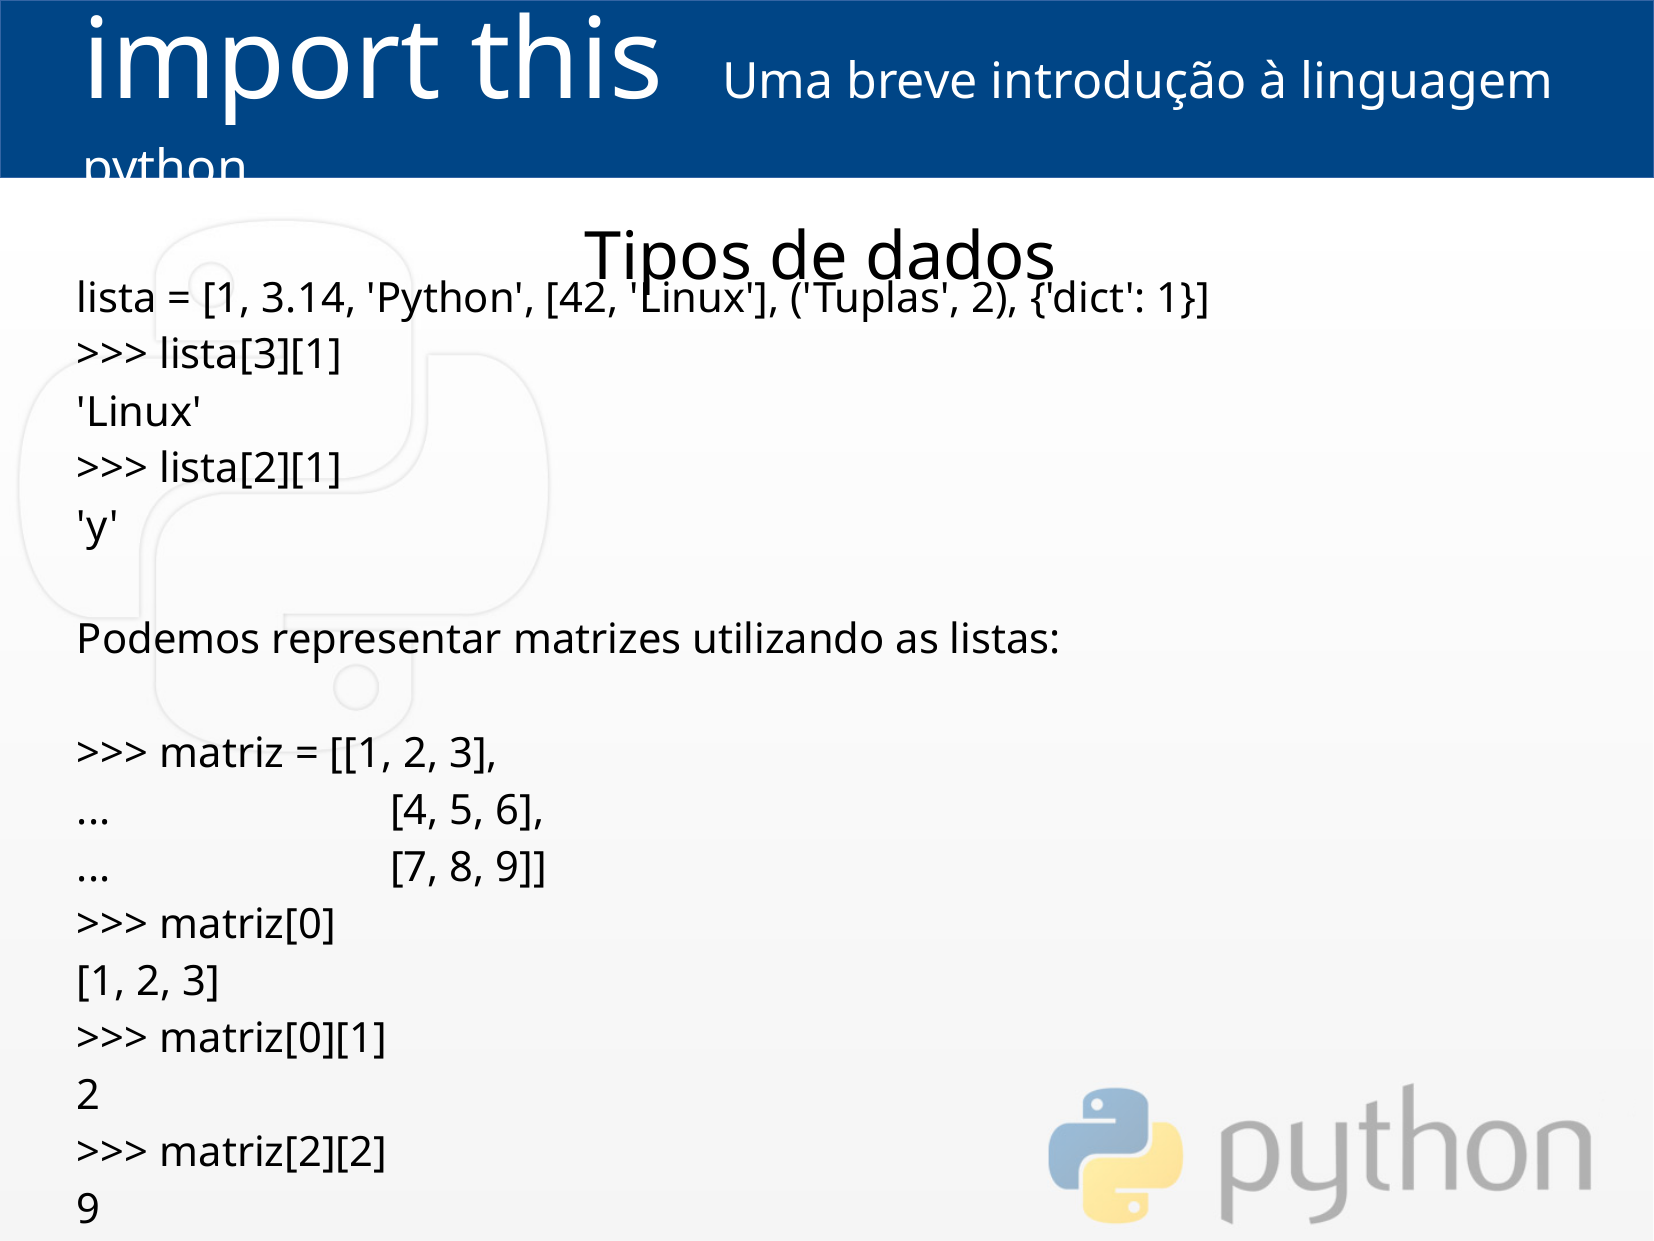

import this Uma breve introdução à linguagem python
Tipos de dados
# lista = [1, 3.14, 'Python', [42, 'Linux'], ('Tuplas', 2), {'dict': 1}]
>>> lista[3][1]
'Linux'
>>> lista[2][1]
'y'
Podemos representar matrizes utilizando as listas:
>>> matriz = [[1, 2, 3],
... [4, 5, 6],
... [7, 8, 9]]
>>> matriz[0]
[1, 2, 3]
>>> matriz[0][1]
2
>>> matriz[2][2]
9